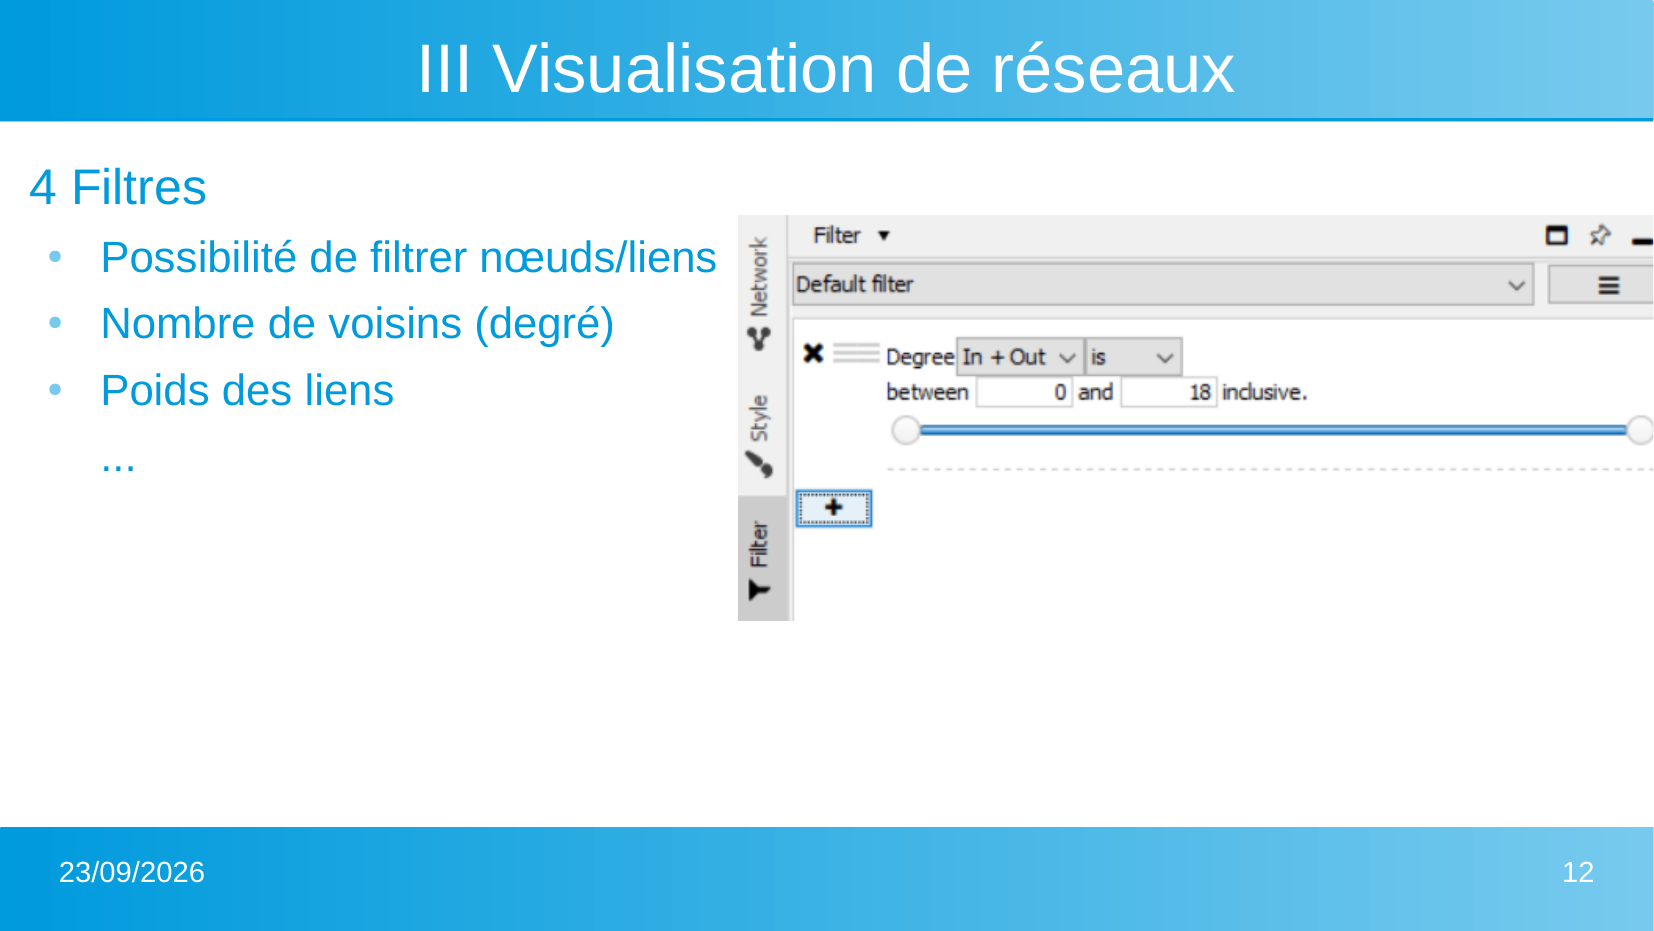

# III Visualisation de réseaux
4 Filtres
Possibilité de filtrer nœuds/liens
Nombre de voisins (degré)
Poids des liens
...
12